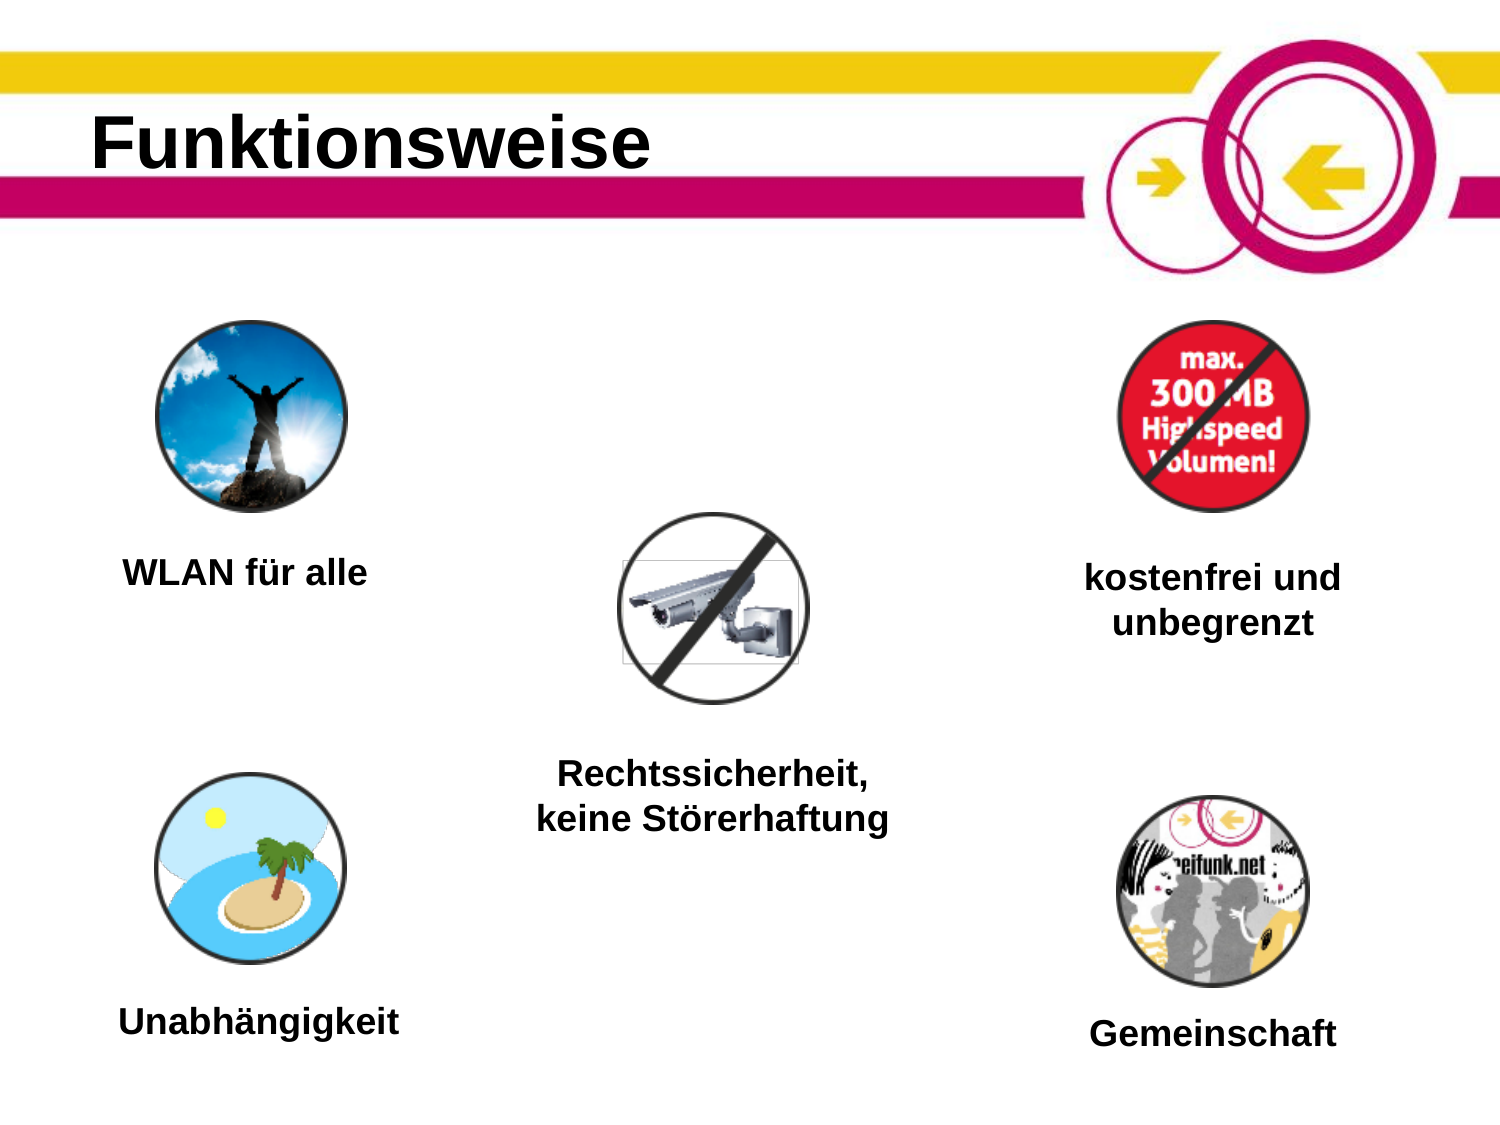

Funktionsweise
WLAN für alle
kostenfrei und unbegrenzt
Rechtssicherheit, keine Störerhaftung
Unabhängigkeit
Gemeinschaft